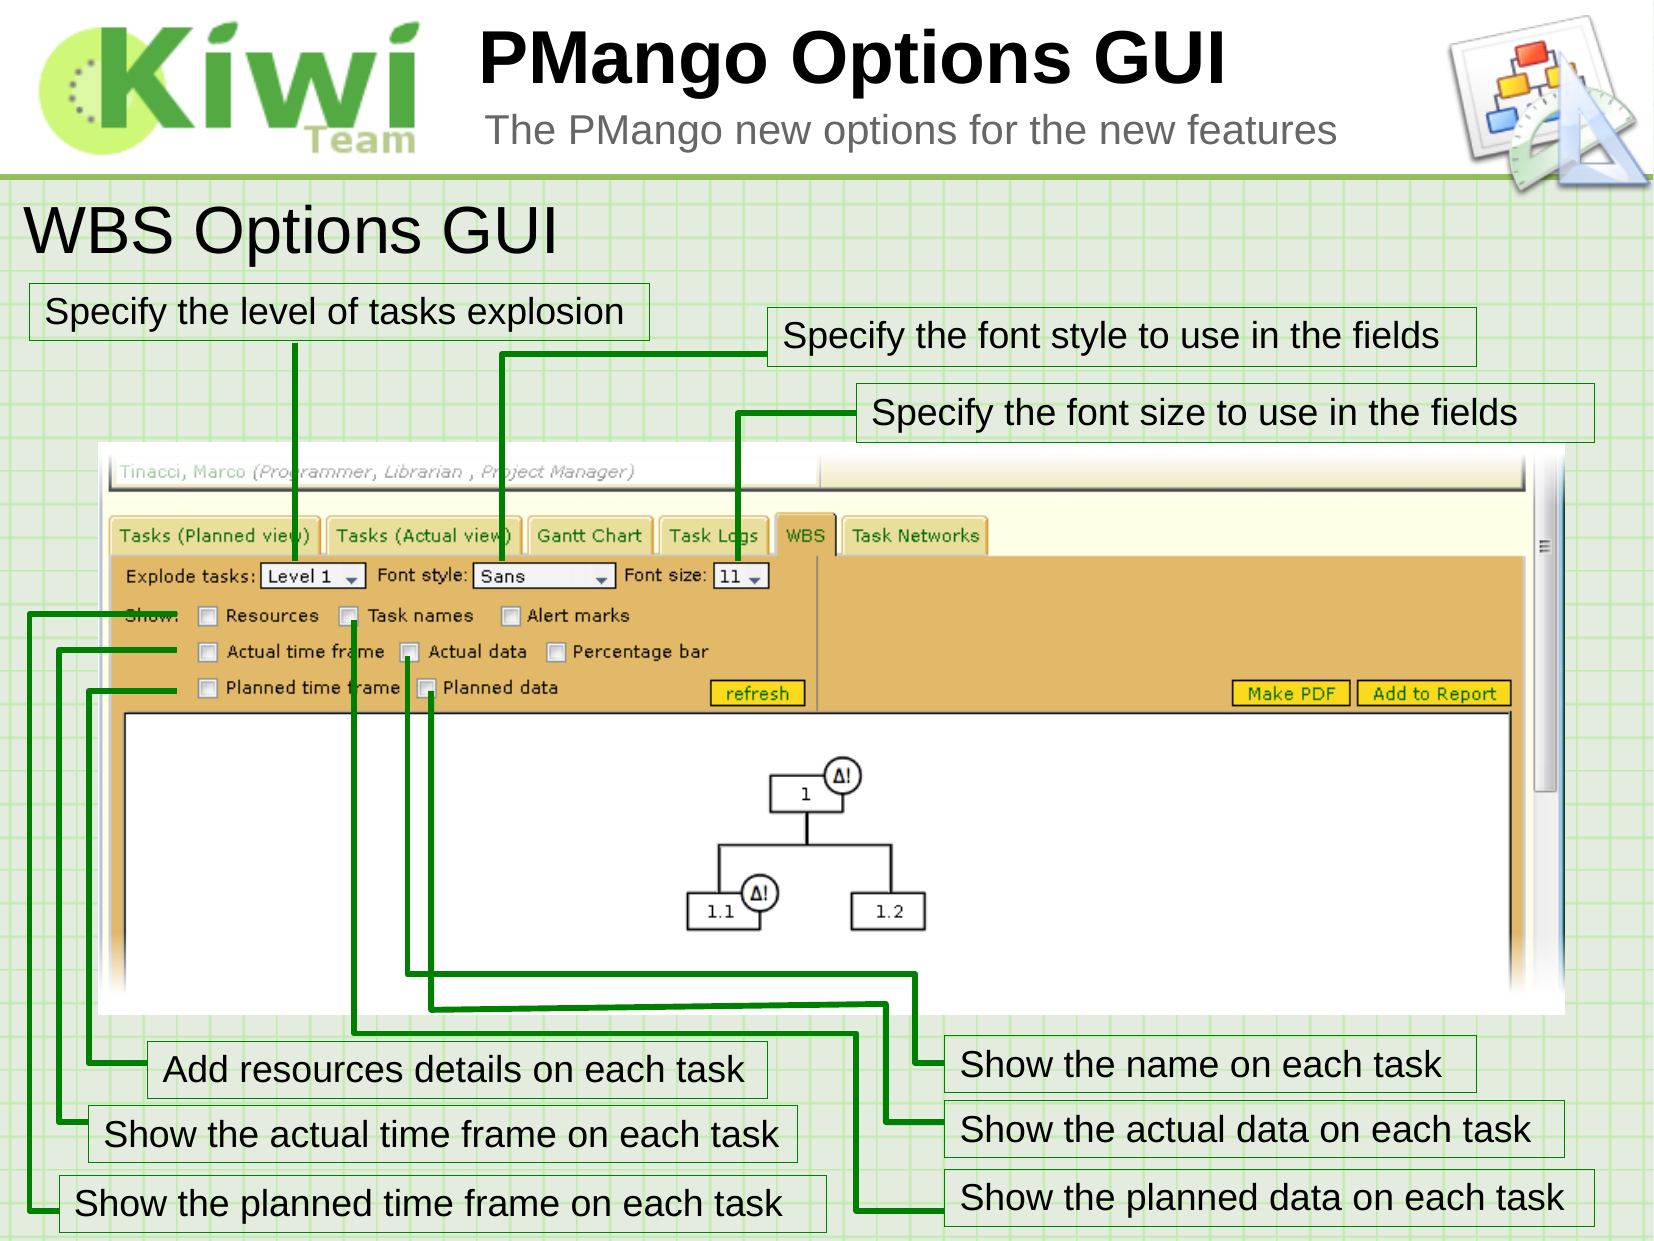

# PMango Options GUI
The PMango new options for the new features
WBS Options GUI
Specify the level of tasks explosion
Specify the font style to use in the fields
Specify the font size to use in the fields
Show the name on each task
Add resources details on each task
Show the actual data on each task
Show the actual time frame on each task
Show the planned data on each task
Show the planned time frame on each task